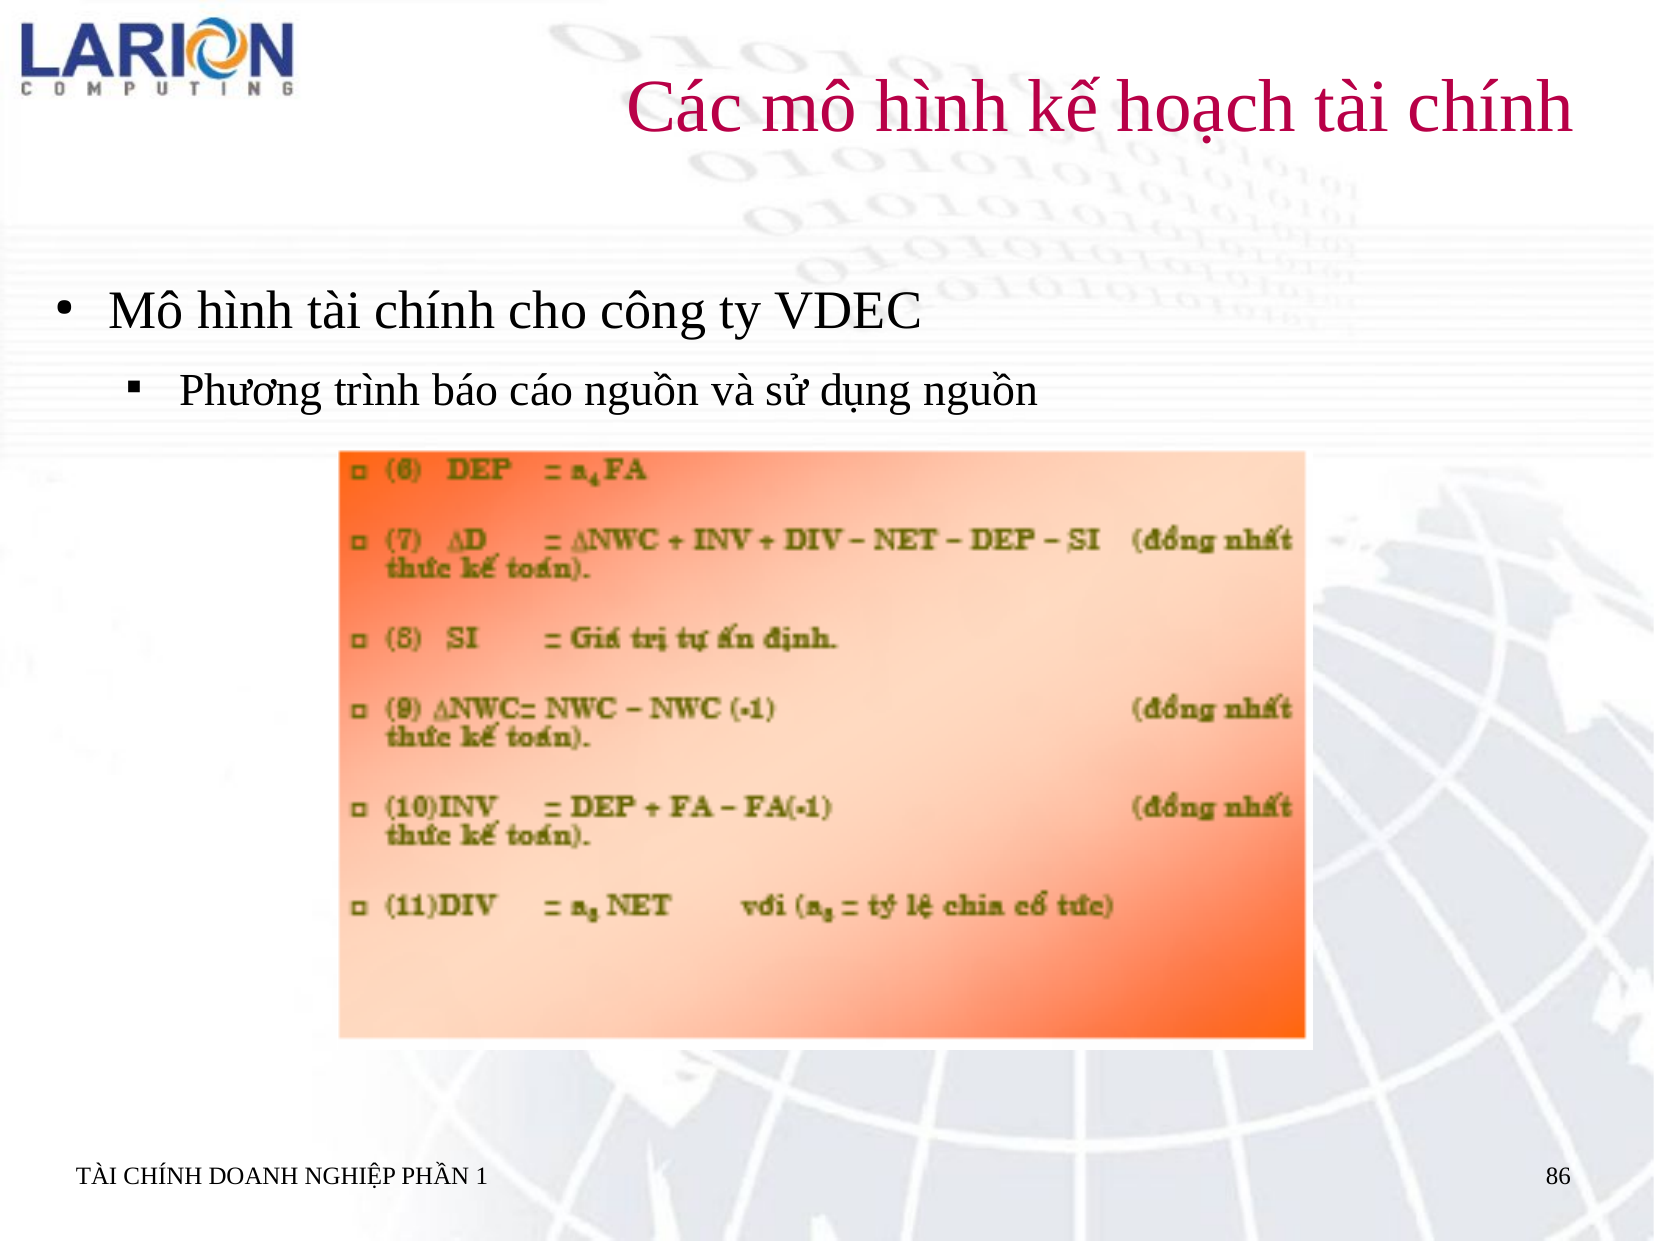

# Các mô hình kế hoạch tài chính
Mô hình tài chính cho công ty VDEC
Phương trình báo cáo nguồn và sử dụng nguồn
TÀI CHÍNH DOANH NGHIỆP PHẦN 1
86